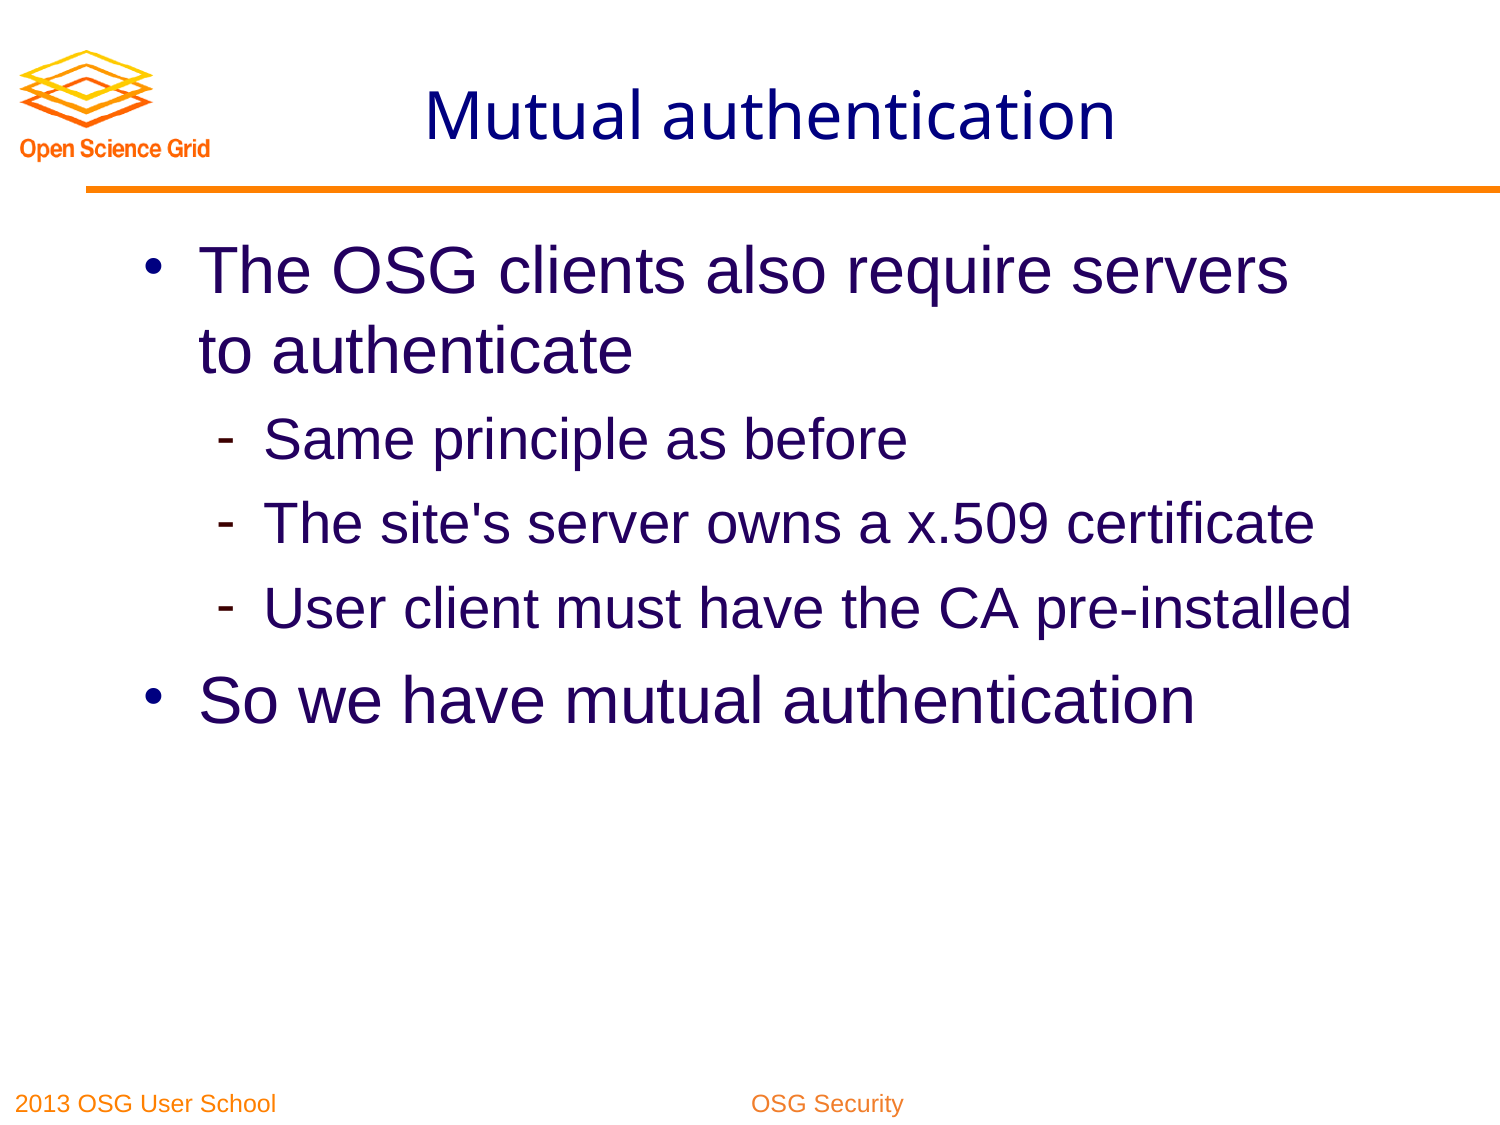

# Mutual authentication
The OSG clients also require servers to authenticate
Same principle as before
The site's server owns a x.509 certificate
User client must have the CA pre-installed
So we have mutual authentication